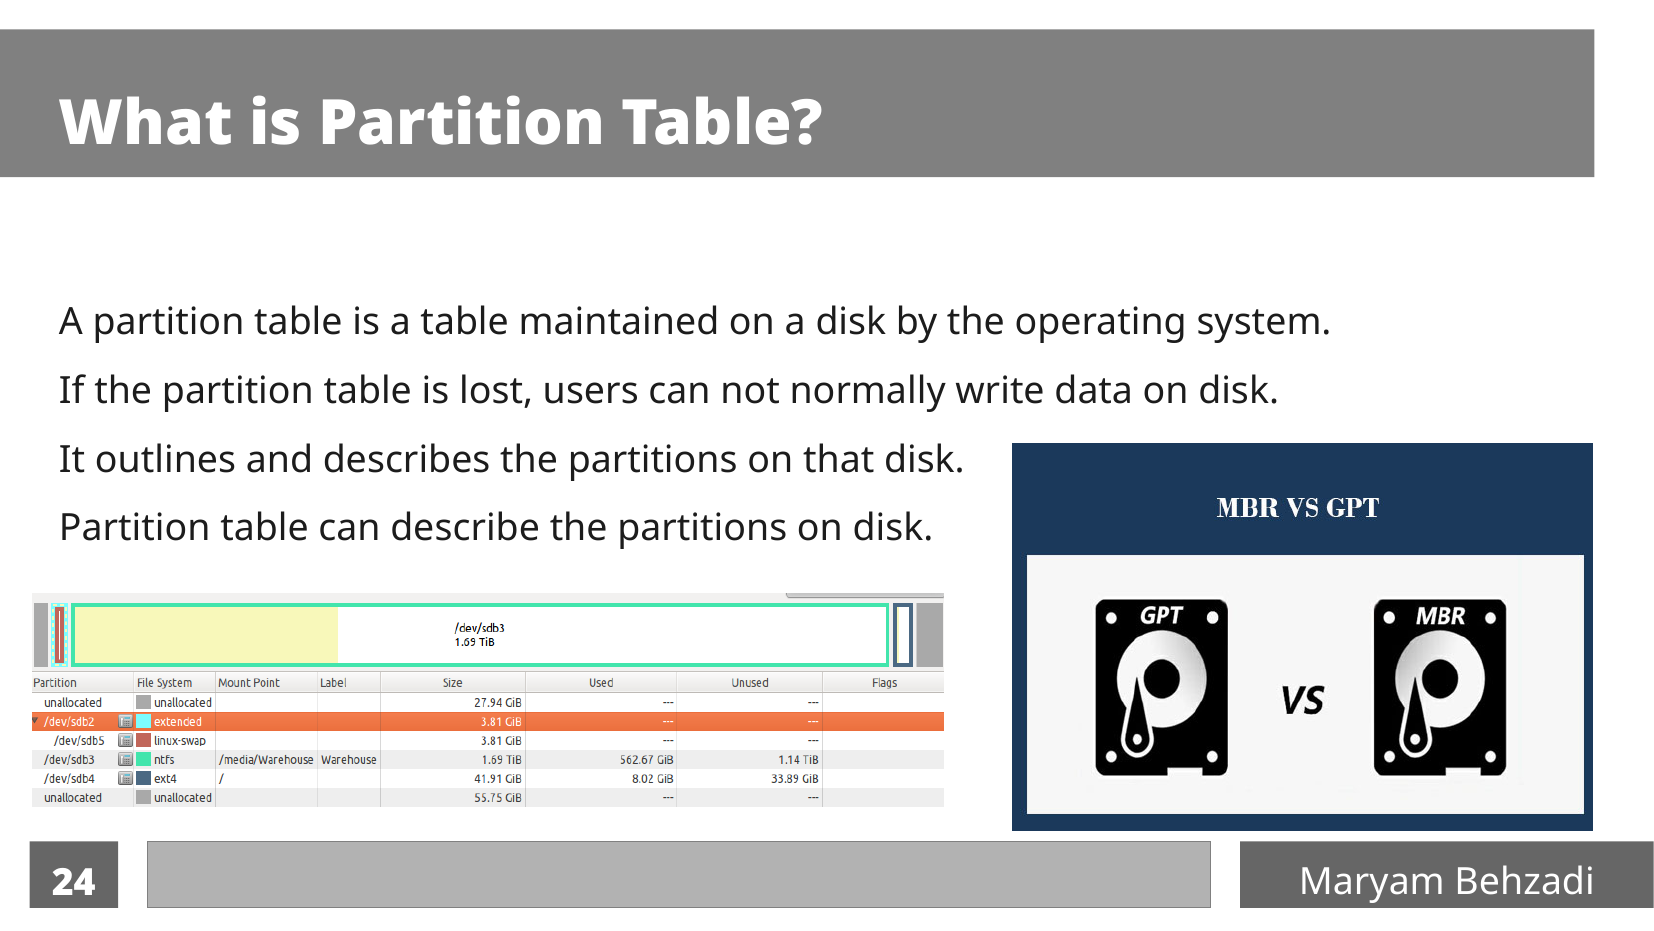

# What is Partition Table?
A partition table is a table maintained on a disk by the operating system.
If the partition table is lost, users can not normally write data on disk.
It outlines and describes the partitions on that disk.
Partition table can describe the partitions on disk.
[Info on Partitions, Begin and End Point, Bootable]
24